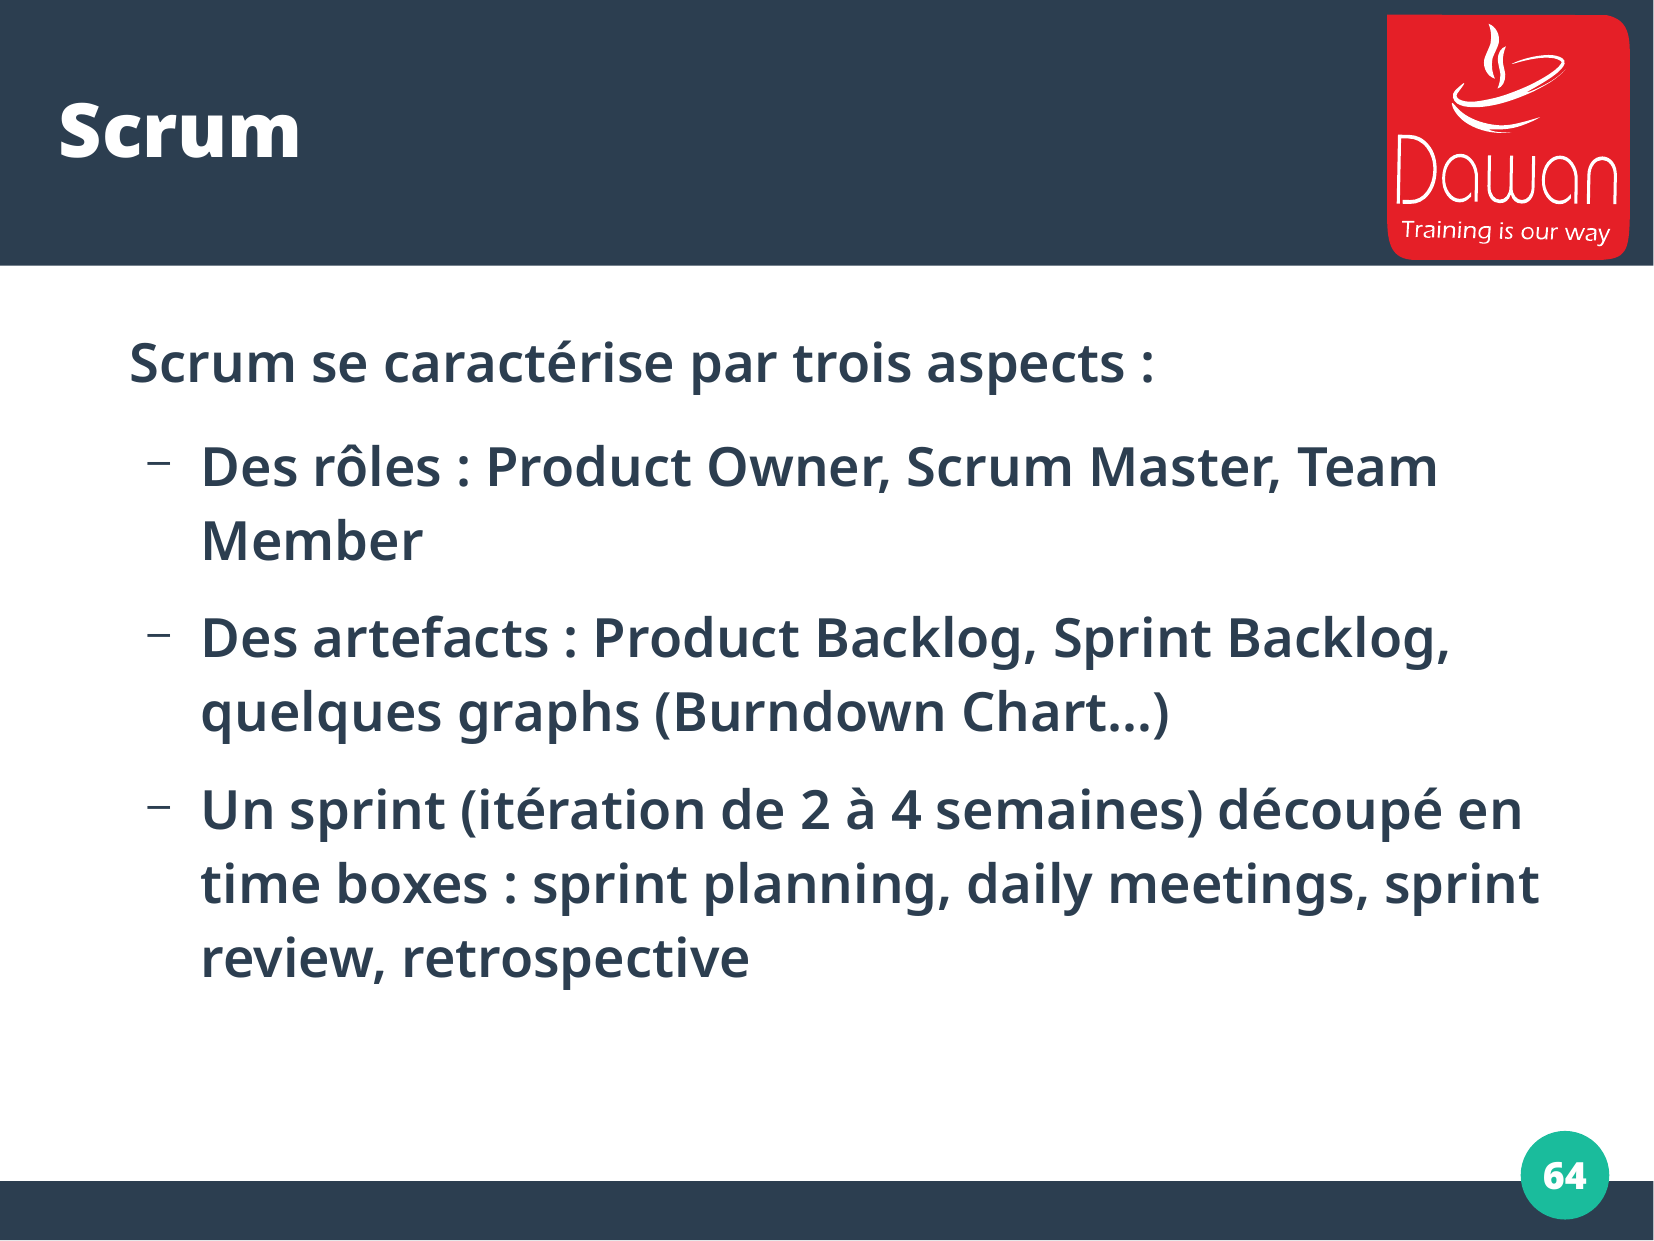

# Scrum
Scrum se caractérise par trois aspects :
Des rôles : Product Owner, Scrum Master, Team Member
Des artefacts : Product Backlog, Sprint Backlog, quelques graphs (Burndown Chart…)
Un sprint (itération de 2 à 4 semaines) découpé en time boxes : sprint planning, daily meetings, sprint review, retrospective
64